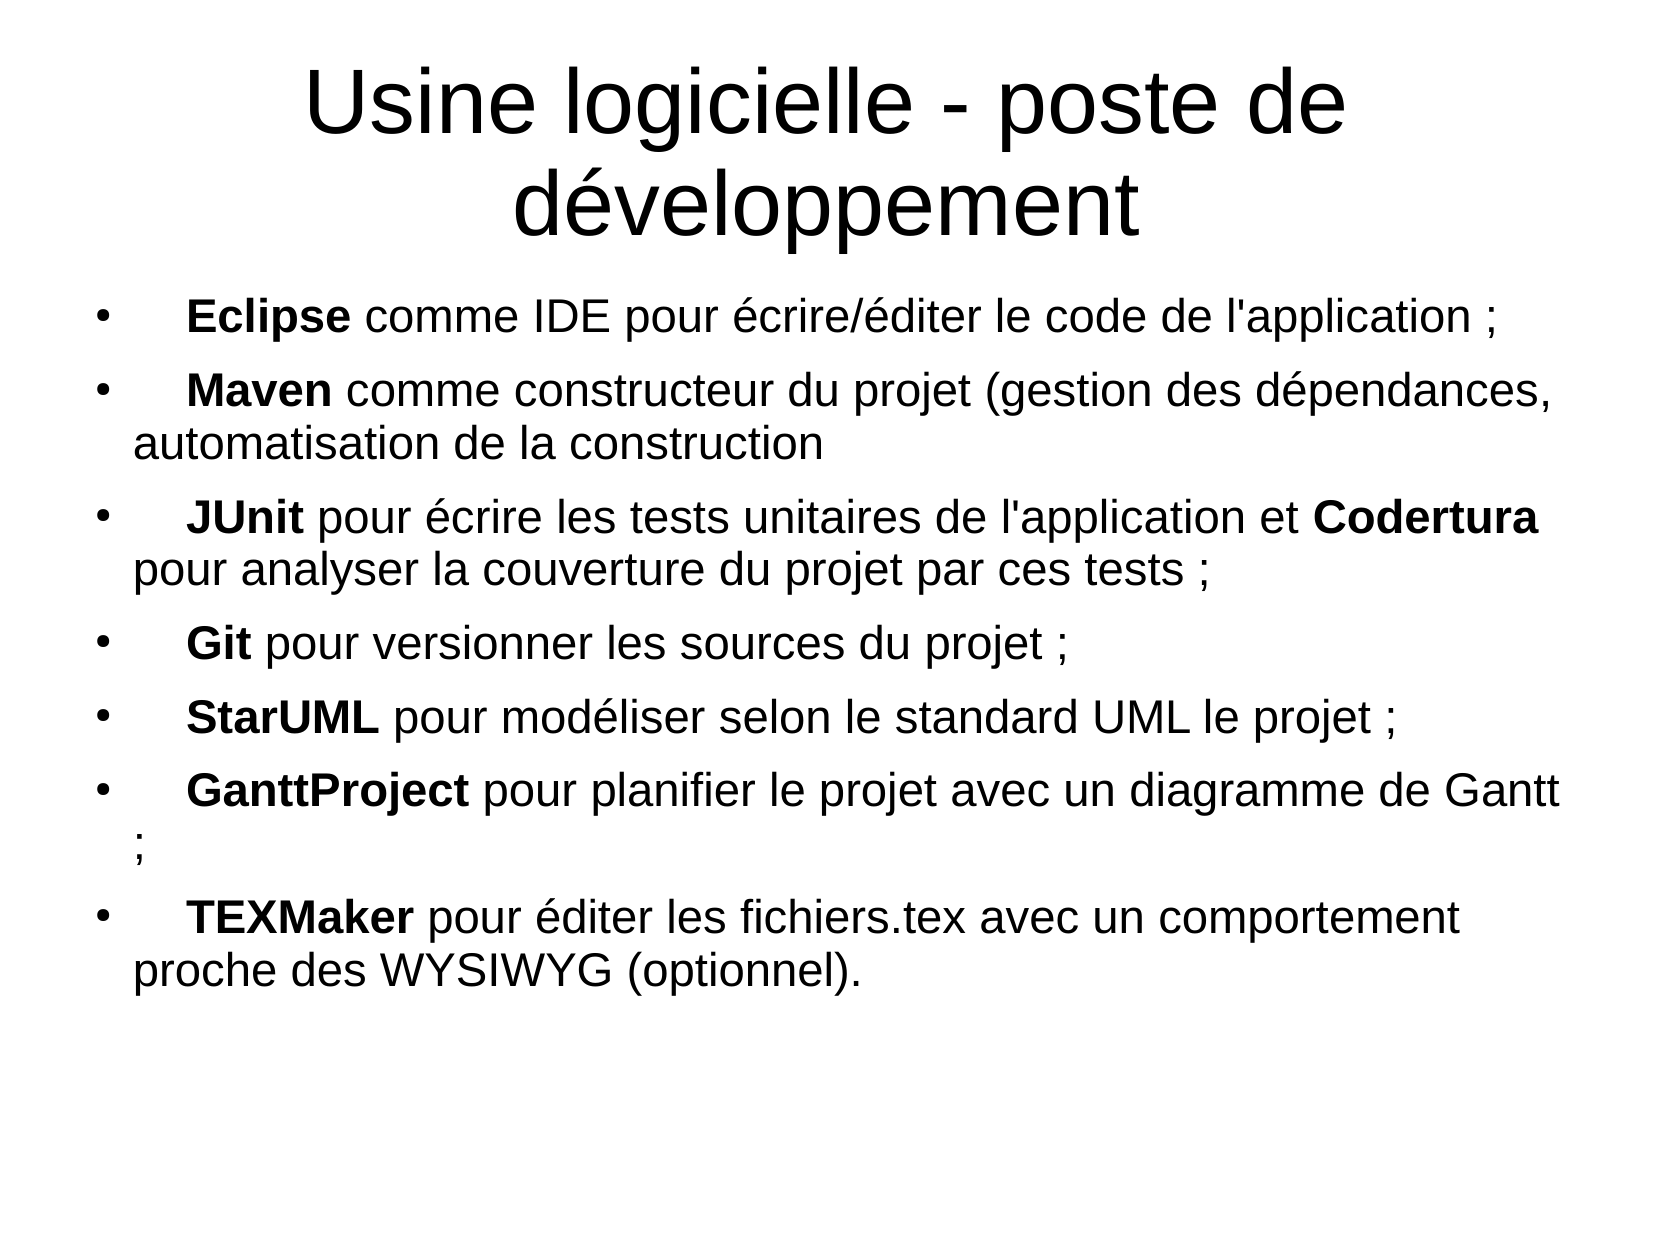

# Usine logicielle - poste de développement
 Eclipse comme IDE pour écrire/éditer le code de l'application ;
 Maven comme constructeur du projet (gestion des dépendances, automatisation de la construction
 JUnit pour écrire les tests unitaires de l'application et Codertura pour analyser la couverture du projet par ces tests ;
 Git pour versionner les sources du projet ;
 StarUML pour modéliser selon le standard UML le projet ;
 GanttProject pour planifier le projet avec un diagramme de Gantt ;
 TEXMaker pour éditer les fichiers.tex avec un comportement proche des WYSIWYG (optionnel).